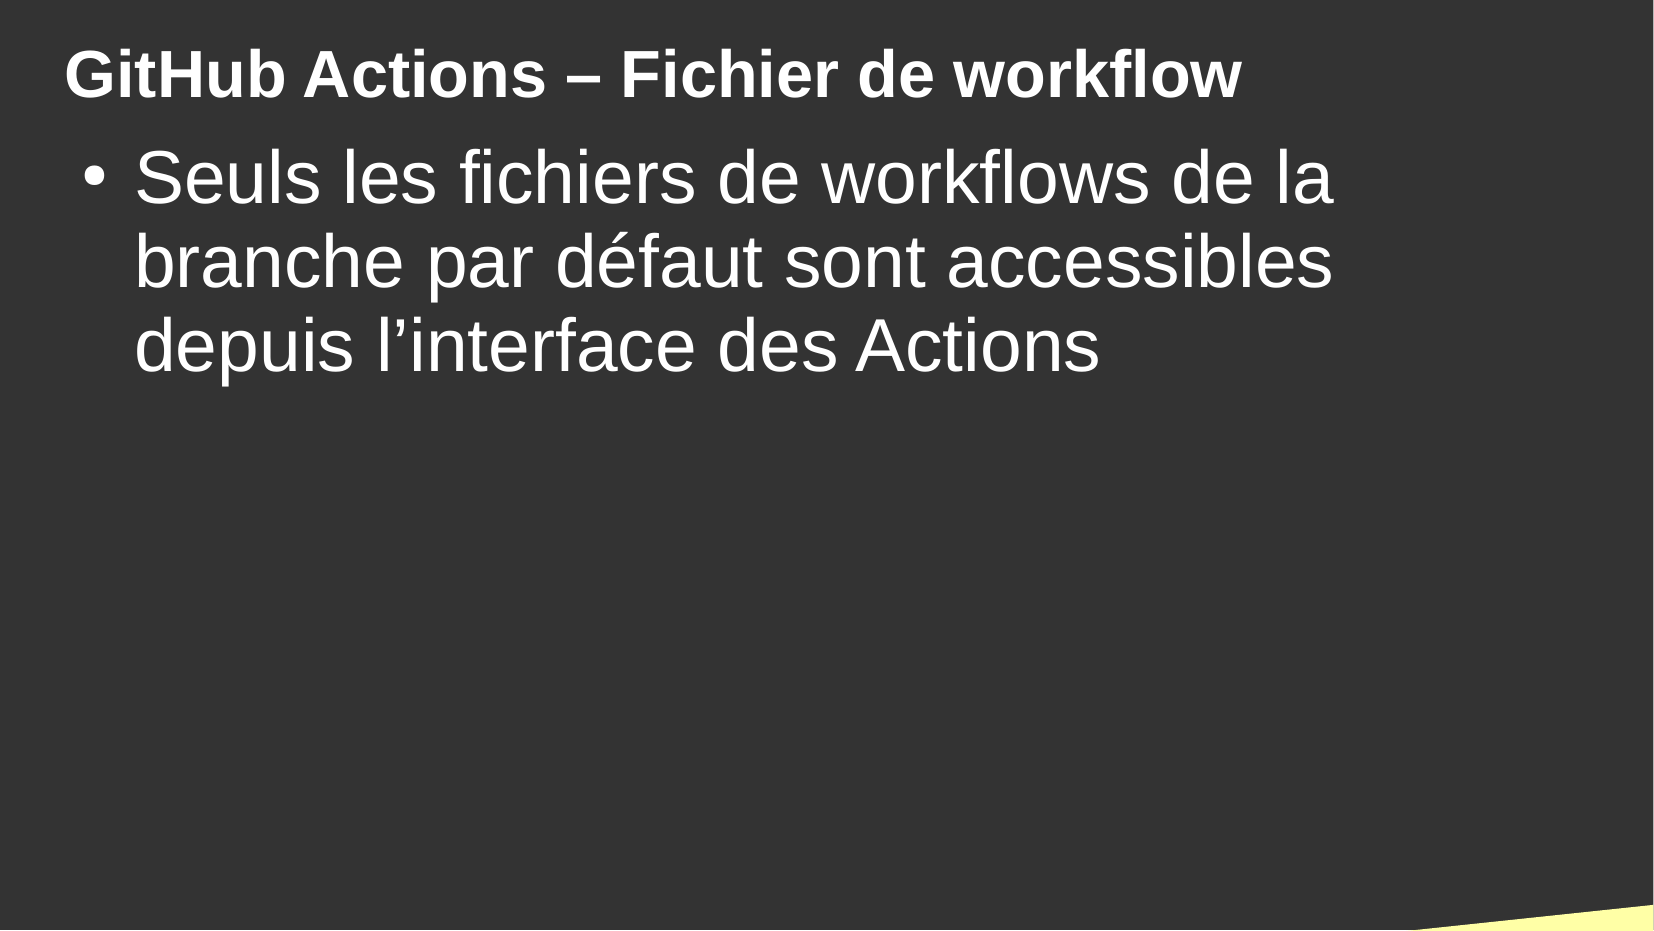

# GitHub Actions – Fichier de workflow
Seuls les fichiers de workflows de la branche par défaut sont accessibles depuis l’interface des Actions